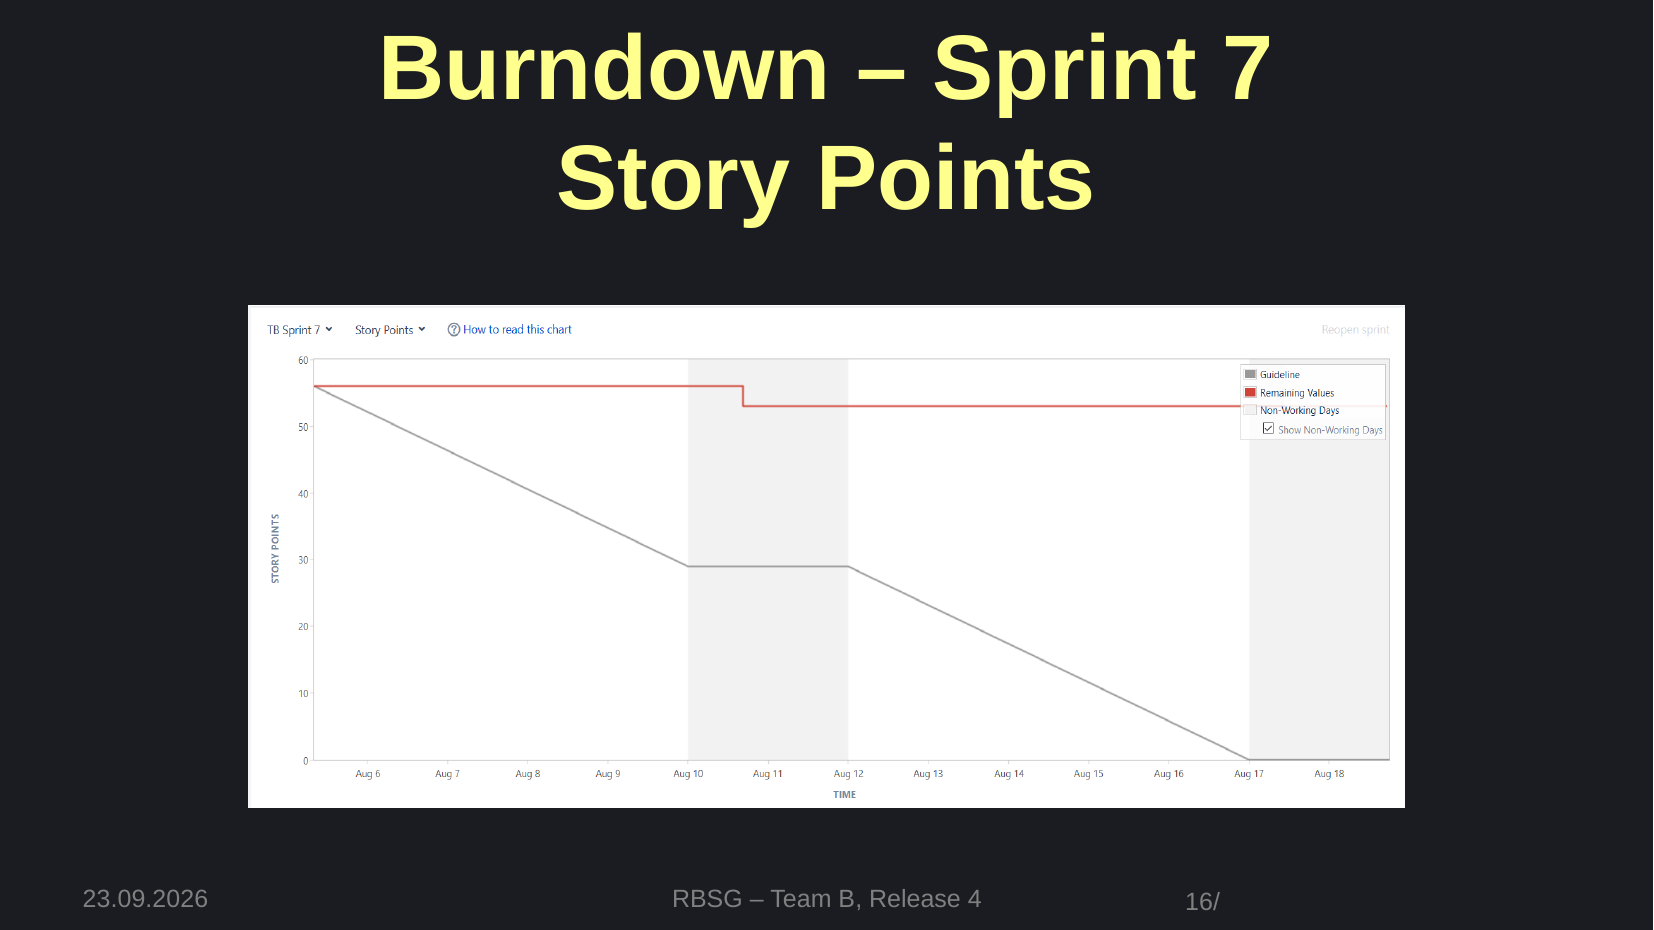

# Burndown – Sprint 7 Story Points
RBSG – Team B, Release 4